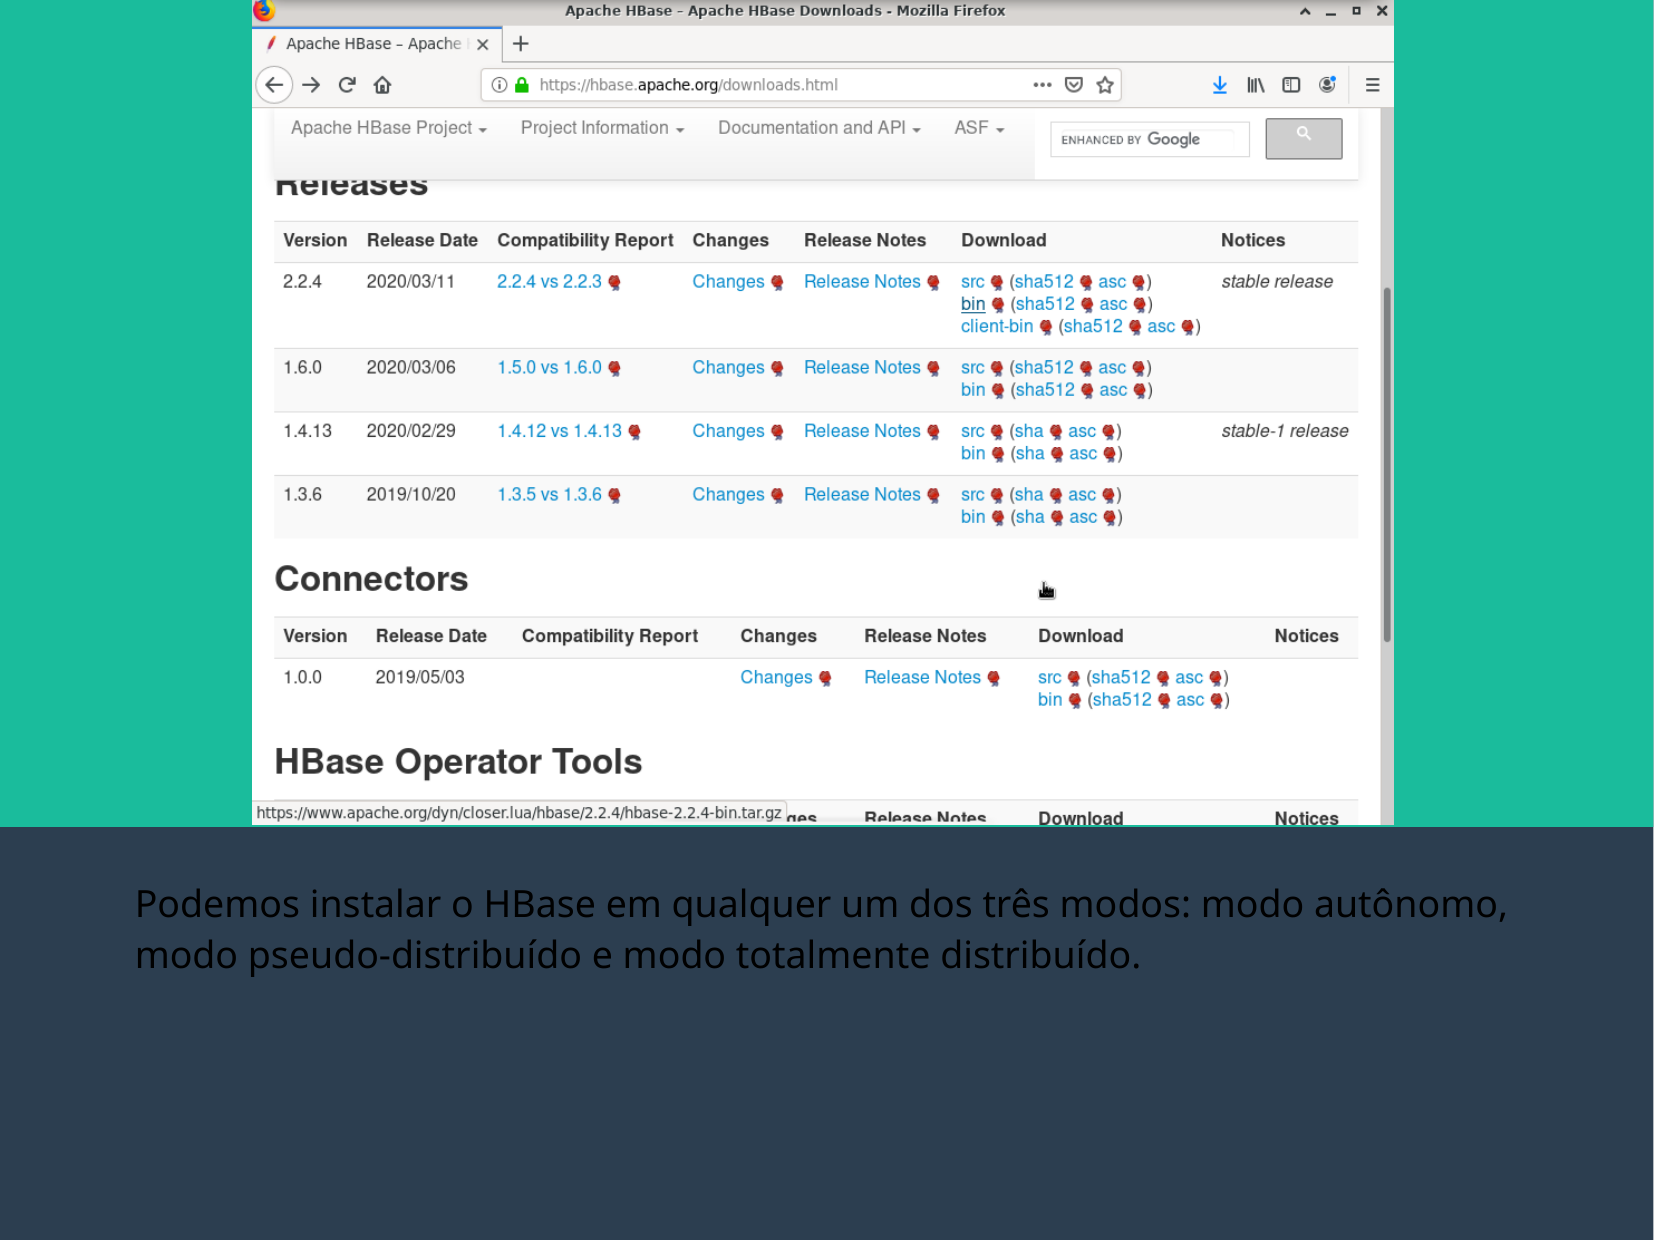

Podemos instalar o HBase em qualquer um dos três modos: modo autônomo, modo pseudo-distribuído e modo totalmente distribuído.